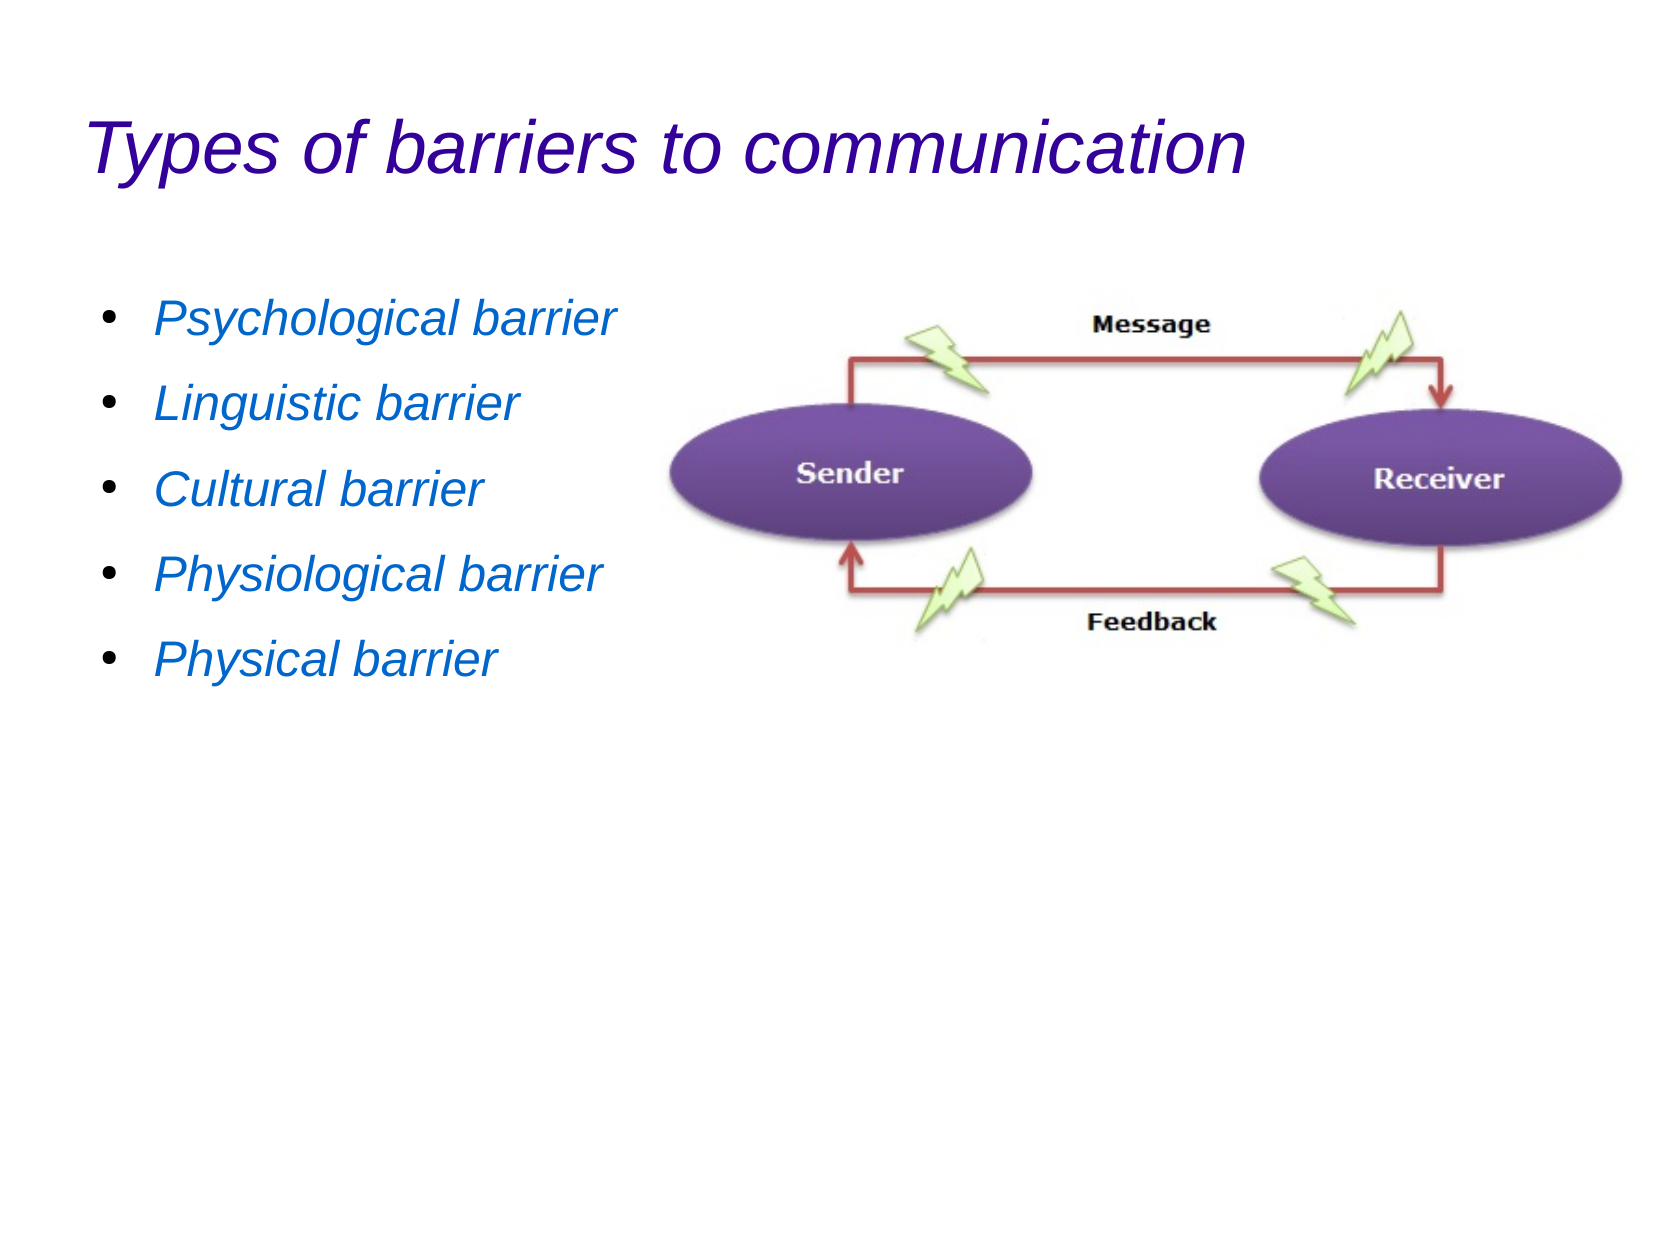

# Types of barriers to communication
Psychological barrier
Linguistic barrier
Cultural barrier
Physiological barrier
Physical barrier